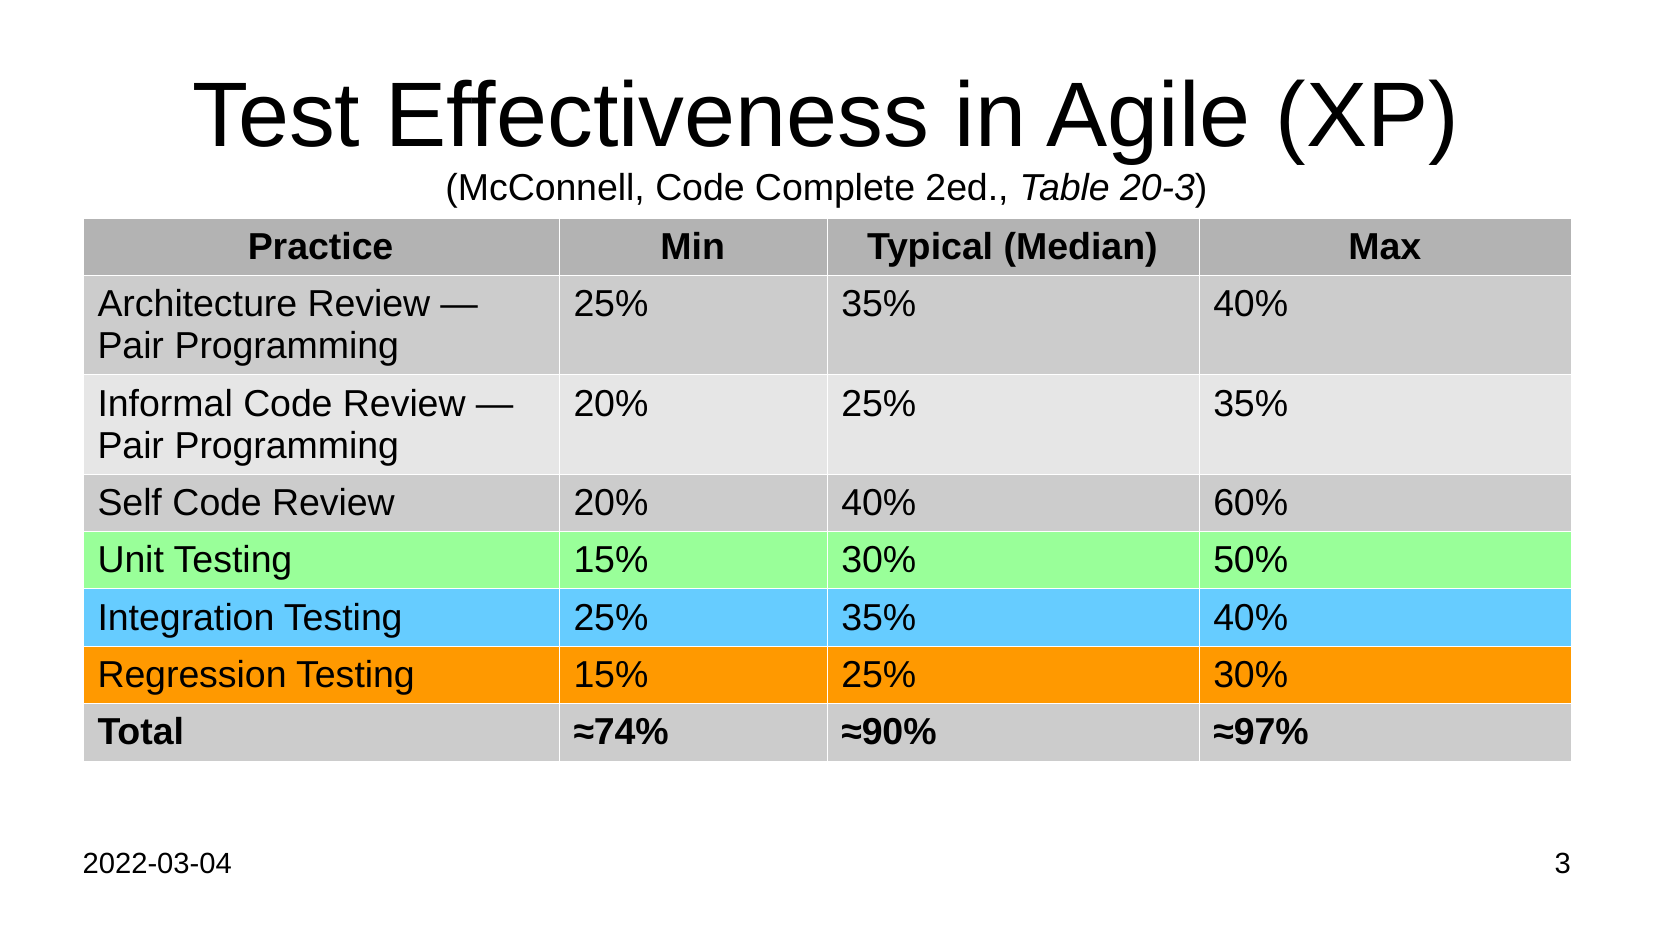

# Test Effectiveness in Agile (XP)
(McConnell, Code Complete 2ed., Table 20-3)
| Practice | Min | Typical (Median) | Max |
| --- | --- | --- | --- |
| Architecture Review — Pair Programming | 25% | 35% | 40% |
| Informal Code Review — Pair Programming | 20% | 25% | 35% |
| Self Code Review | 20% | 40% | 60% |
| Unit Testing | 15% | 30% | 50% |
| Integration Testing | 25% | 35% | 40% |
| Regression Testing | 15% | 25% | 30% |
| Total | ≈74% | ≈90% | ≈97% |
2022-03-04
3